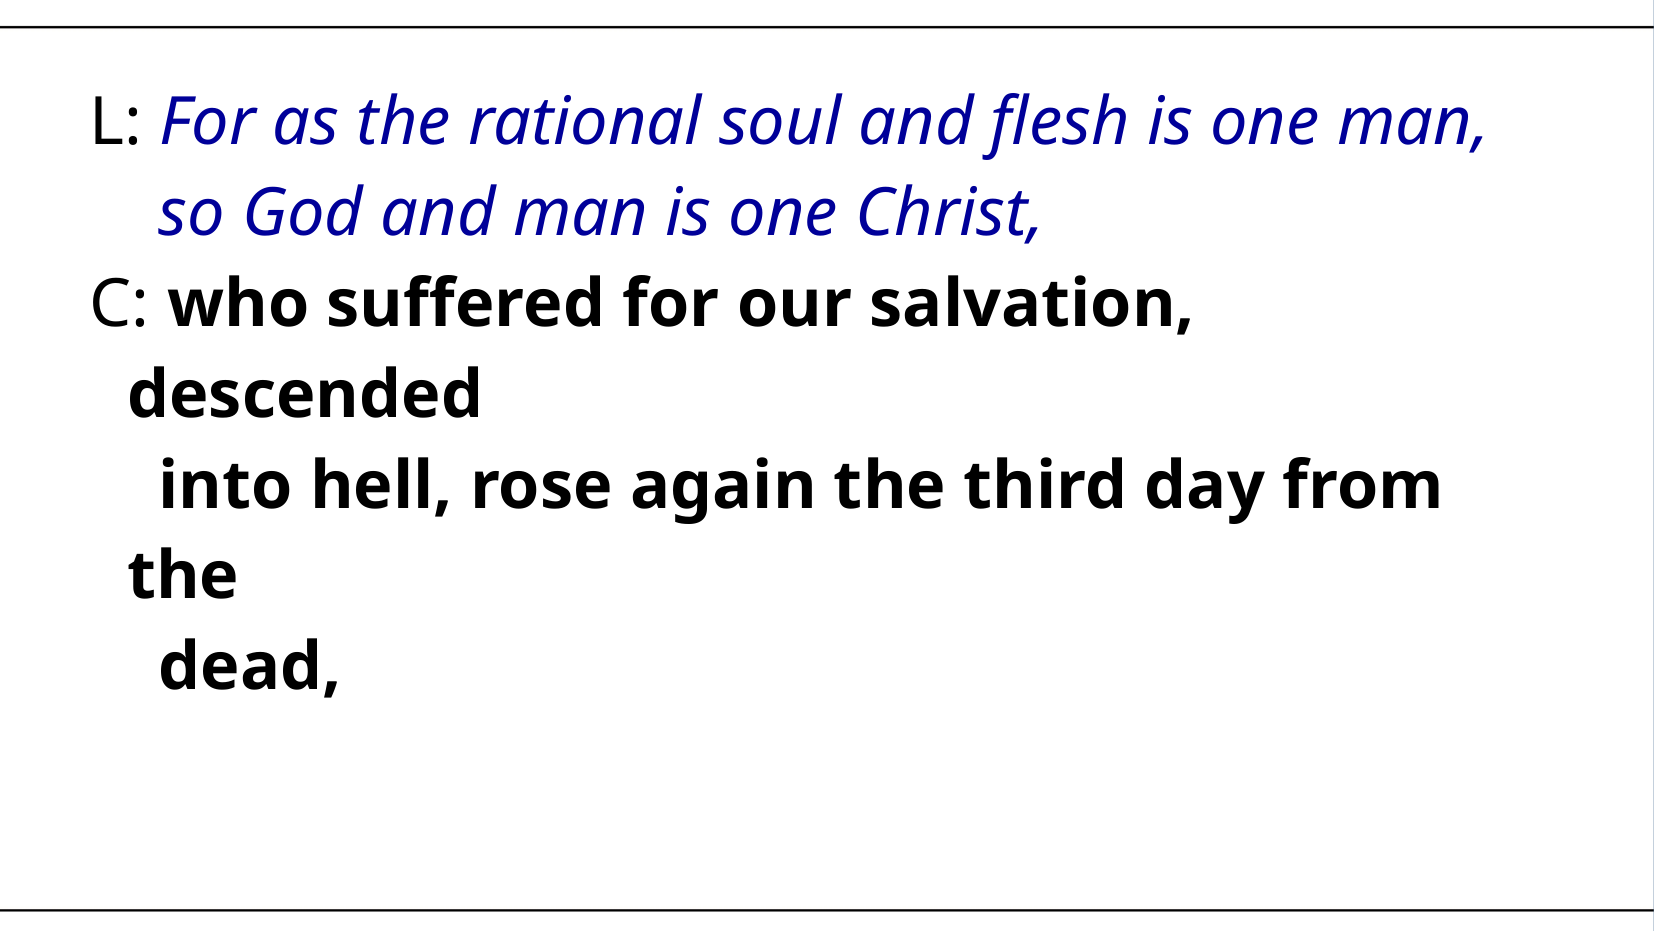

L: For as the rational soul and flesh is one man,
 so God and man is one Christ,
C: who suffered for our salvation, descended
 into hell, rose again the third day from the
 dead,